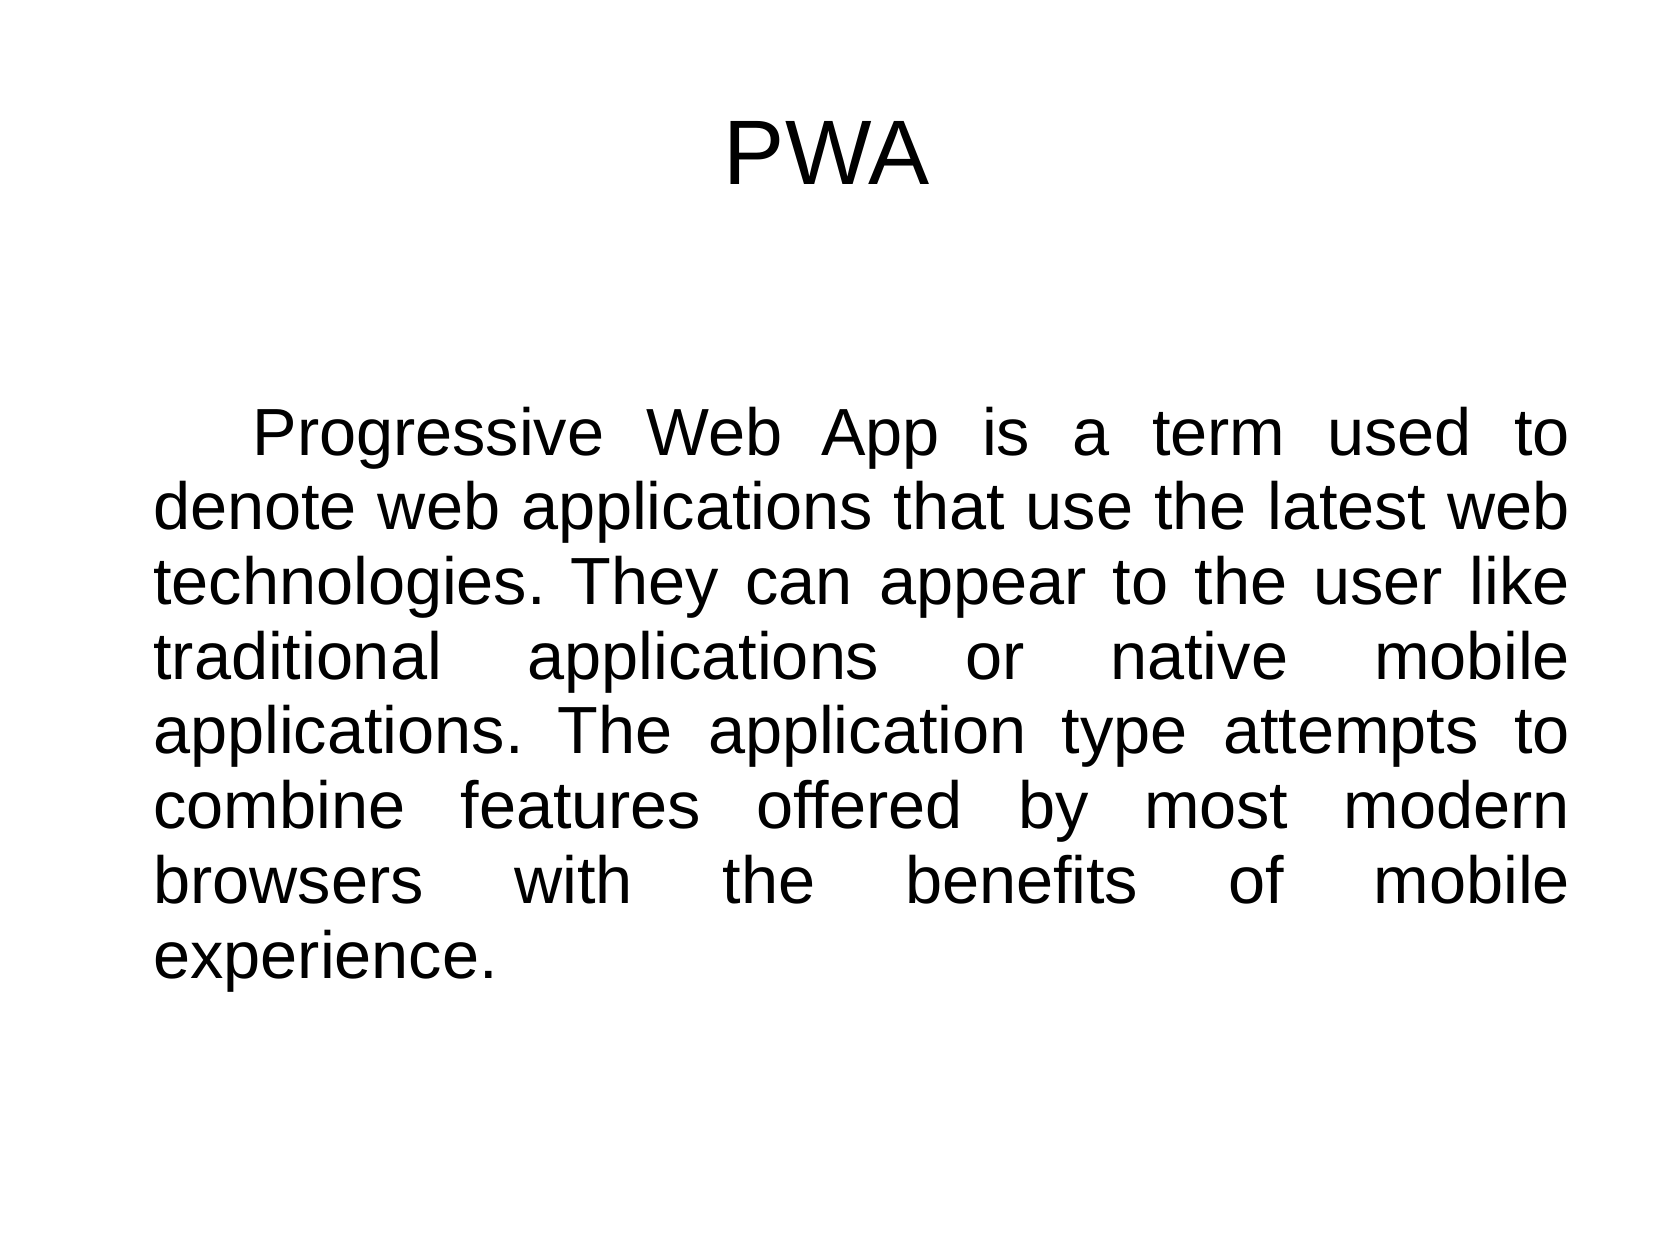

# PWA
 	Progressive Web App is a term used to denote web applications that use the latest web technologies. They can appear to the user like traditional applications or native mobile applications. The application type attempts to combine features offered by most modern browsers with the benefits of mobile experience.